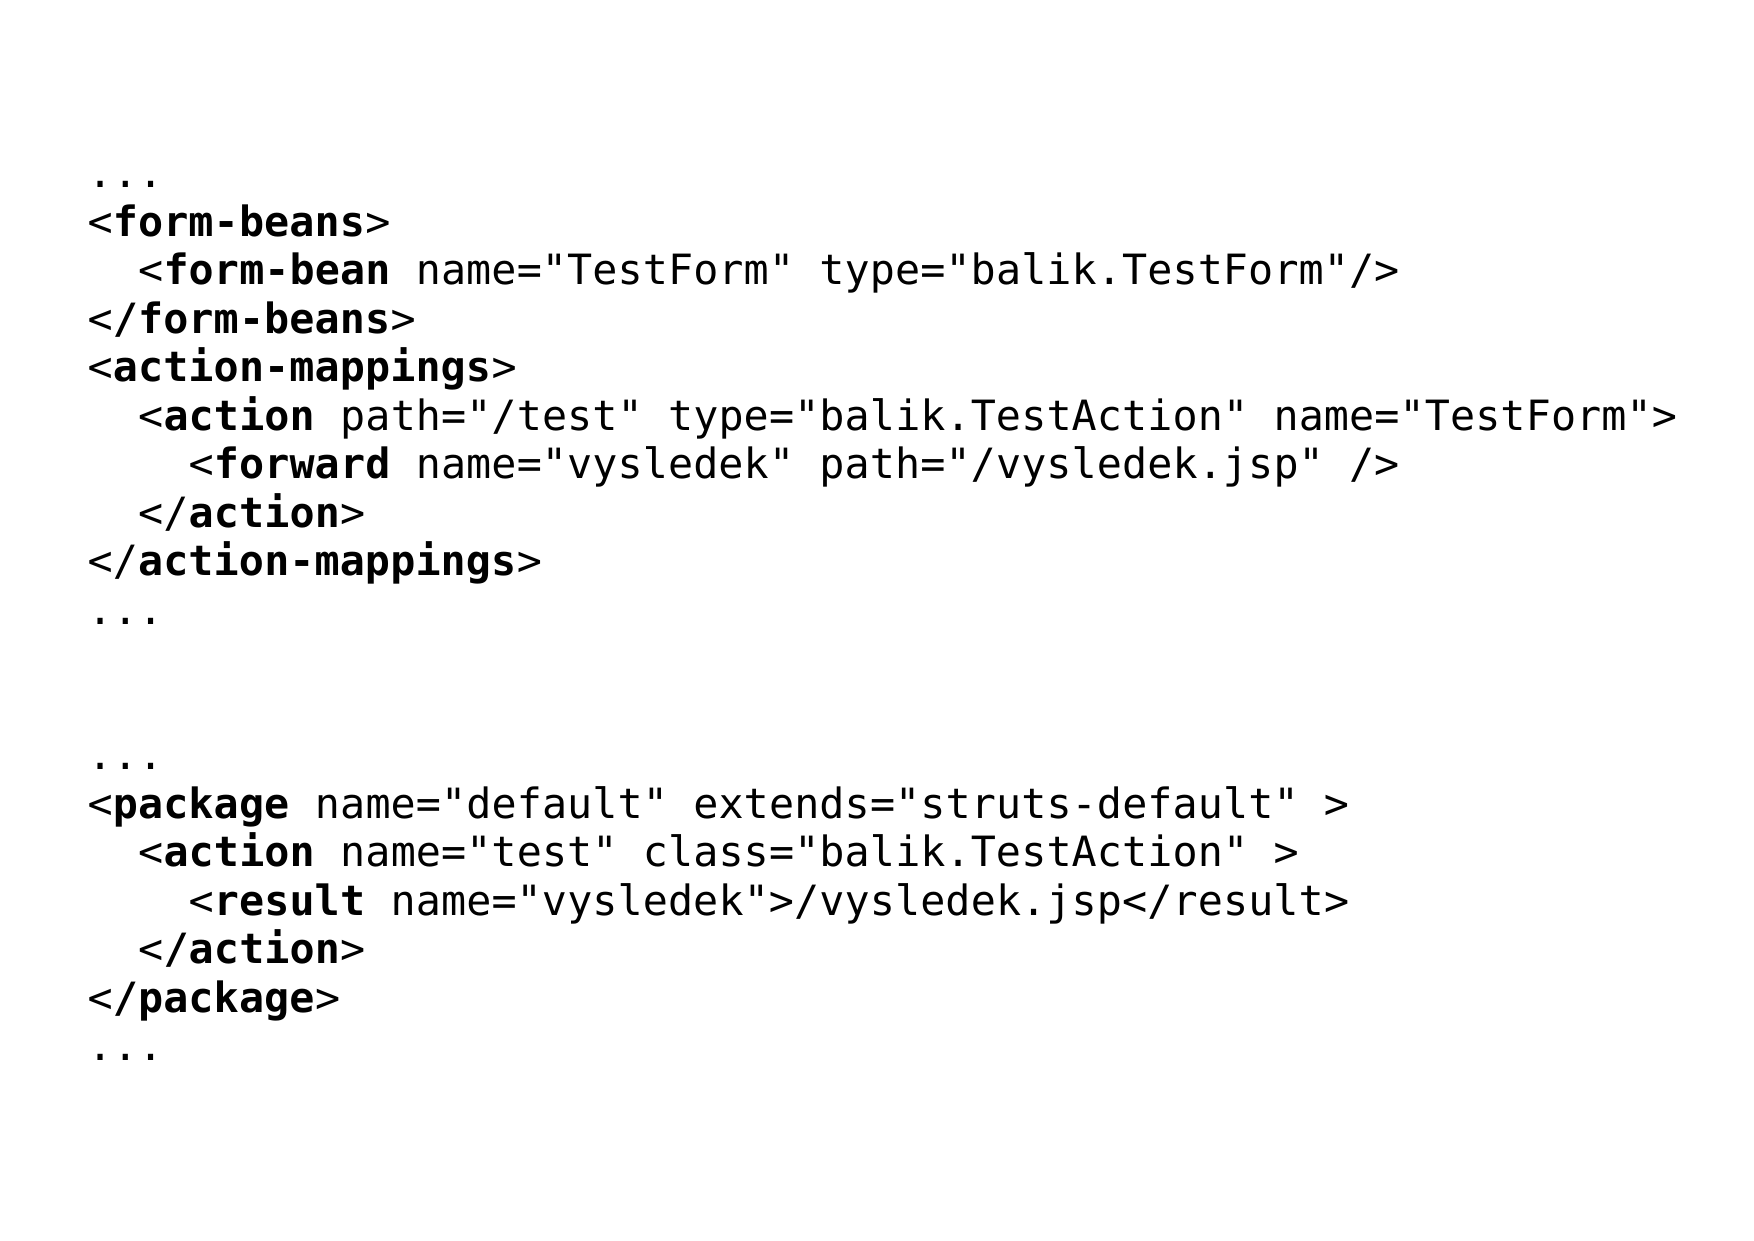

# ...
<form-beans>
 <form-bean name="TestForm" type="balik.TestForm"/>
</form-beans>
<action-mappings>
 <action path="/test" type="balik.TestAction" name="TestForm">
 <forward name="vysledek" path="/vysledek.jsp" />
 </action>
</action-mappings>
...
...
<package name="default" extends="struts-default" >
 <action name="test" class="balik.TestAction" >
 <result name="vysledek">/vysledek.jsp</result>
 </action>
</package>
...